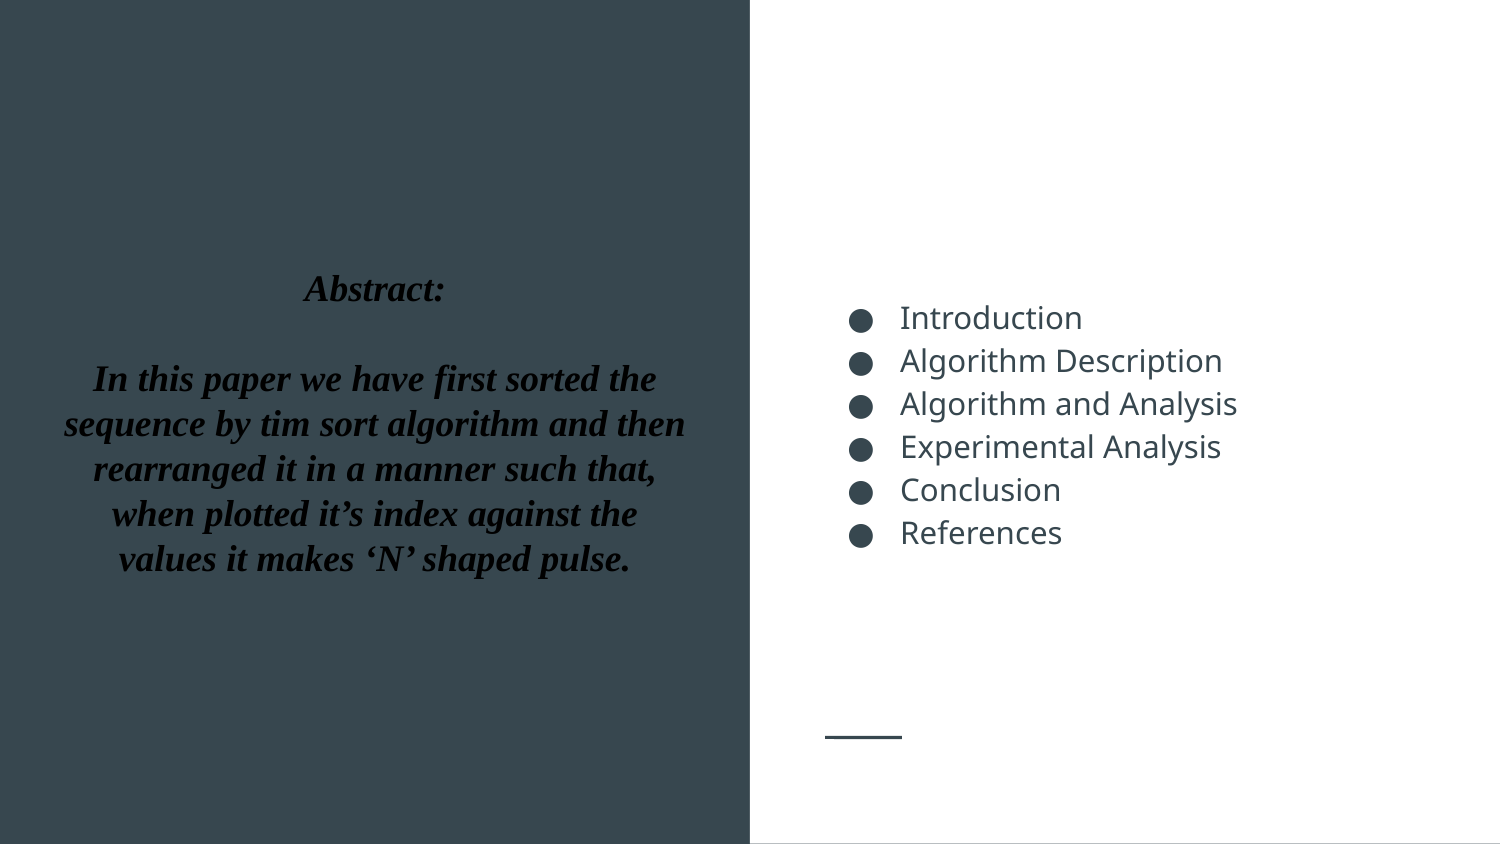

Introduction
Algorithm Description
Algorithm and Analysis
Experimental Analysis
Conclusion
References
# Abstract: In this paper we have first sorted the sequence by tim sort algorithm and then rearranged it in a manner such that, when plotted it’s index against the values it makes ‘N’ shaped pulse.